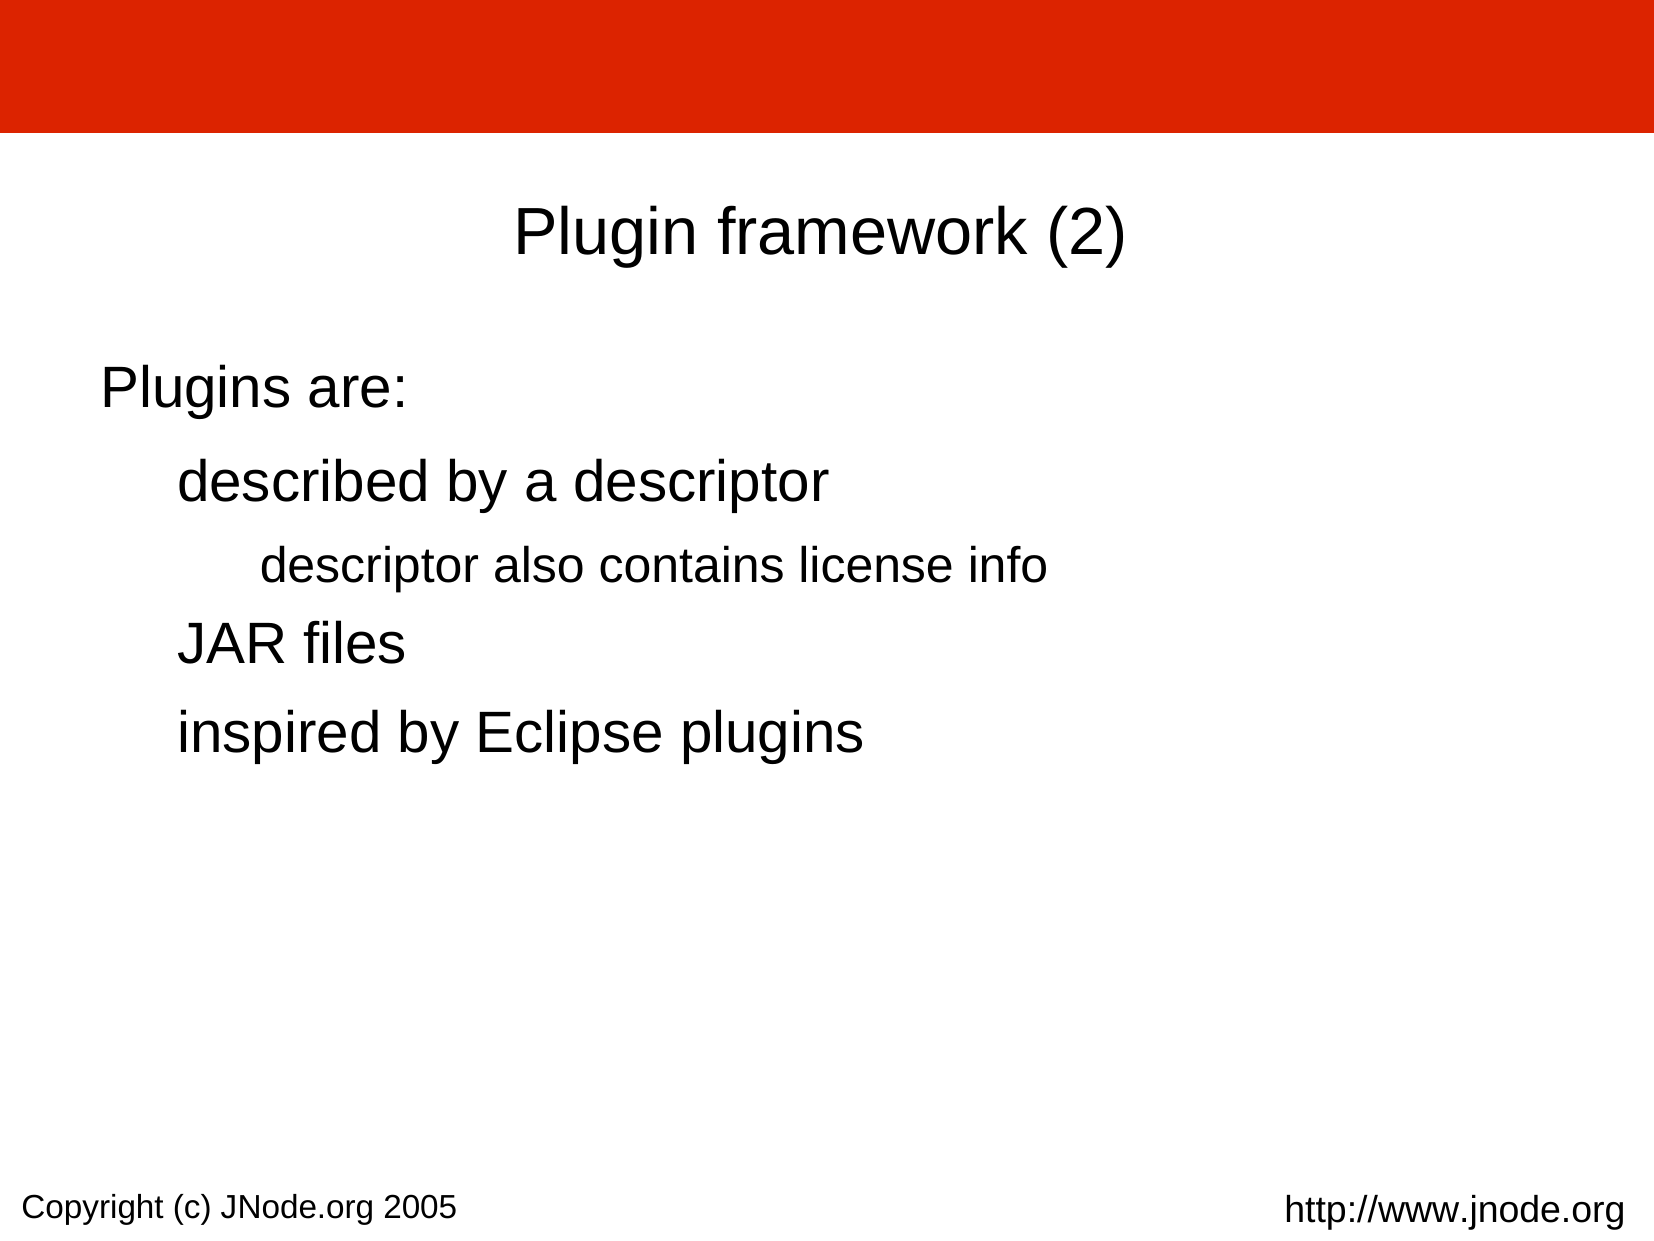

# Plugin framework (2)
Plugins are:
described by a descriptor
descriptor also contains license info
JAR files
inspired by Eclipse plugins